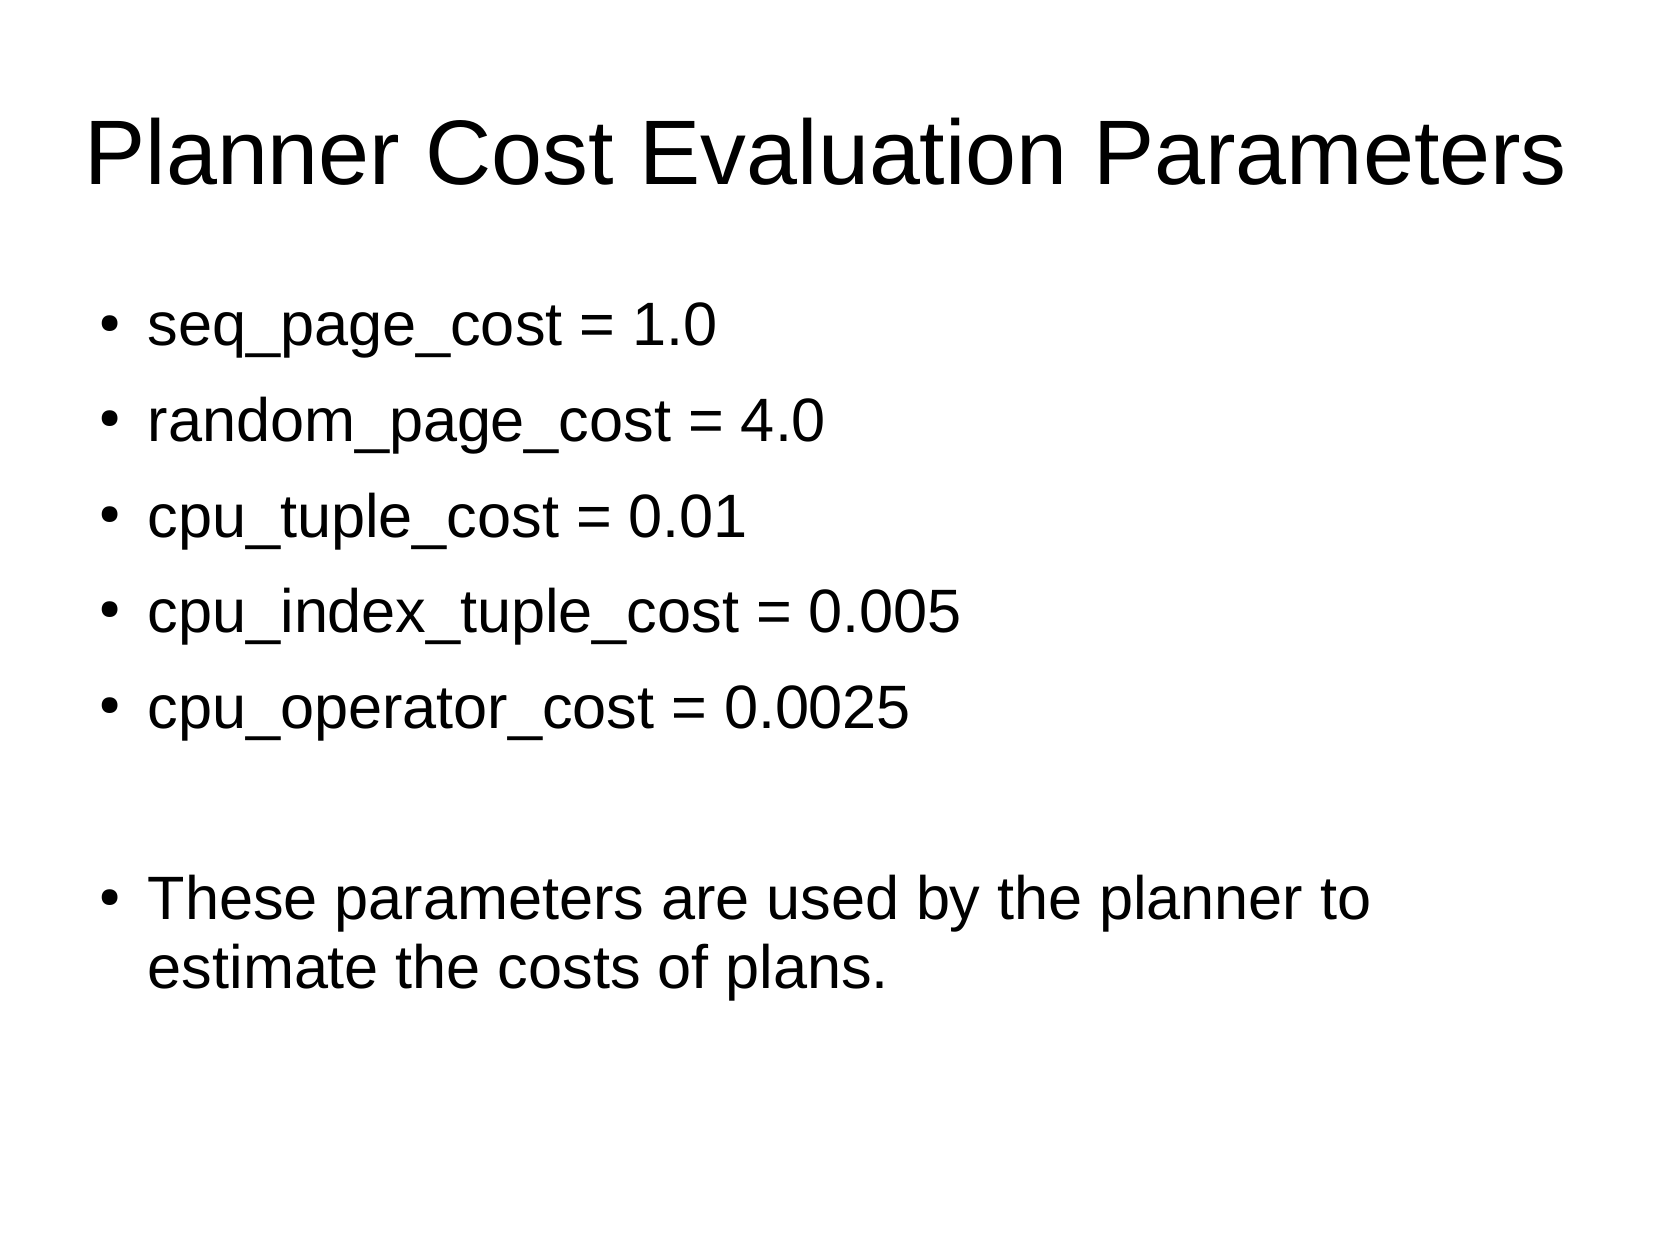

# Planner Cost Evaluation Parameters
seq_page_cost = 1.0
random_page_cost = 4.0
cpu_tuple_cost = 0.01
cpu_index_tuple_cost = 0.005
cpu_operator_cost = 0.0025
These parameters are used by the planner to estimate the costs of plans.